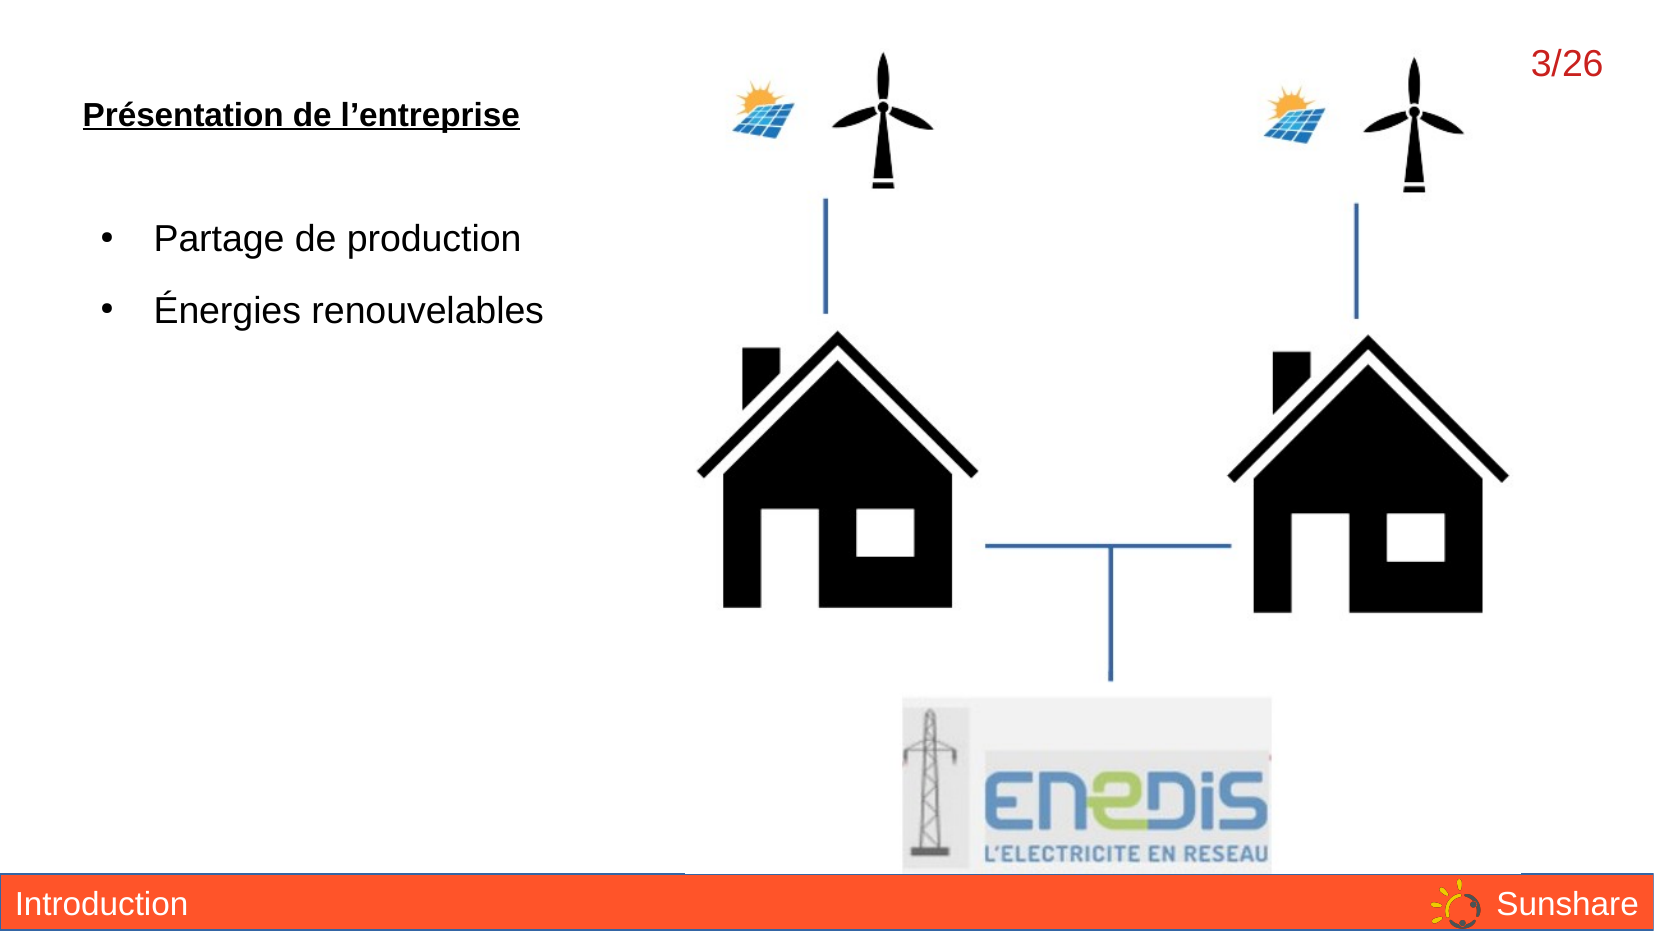

# Présentation de l’entreprise
Partage de production
Énergies renouvelables
Introduction